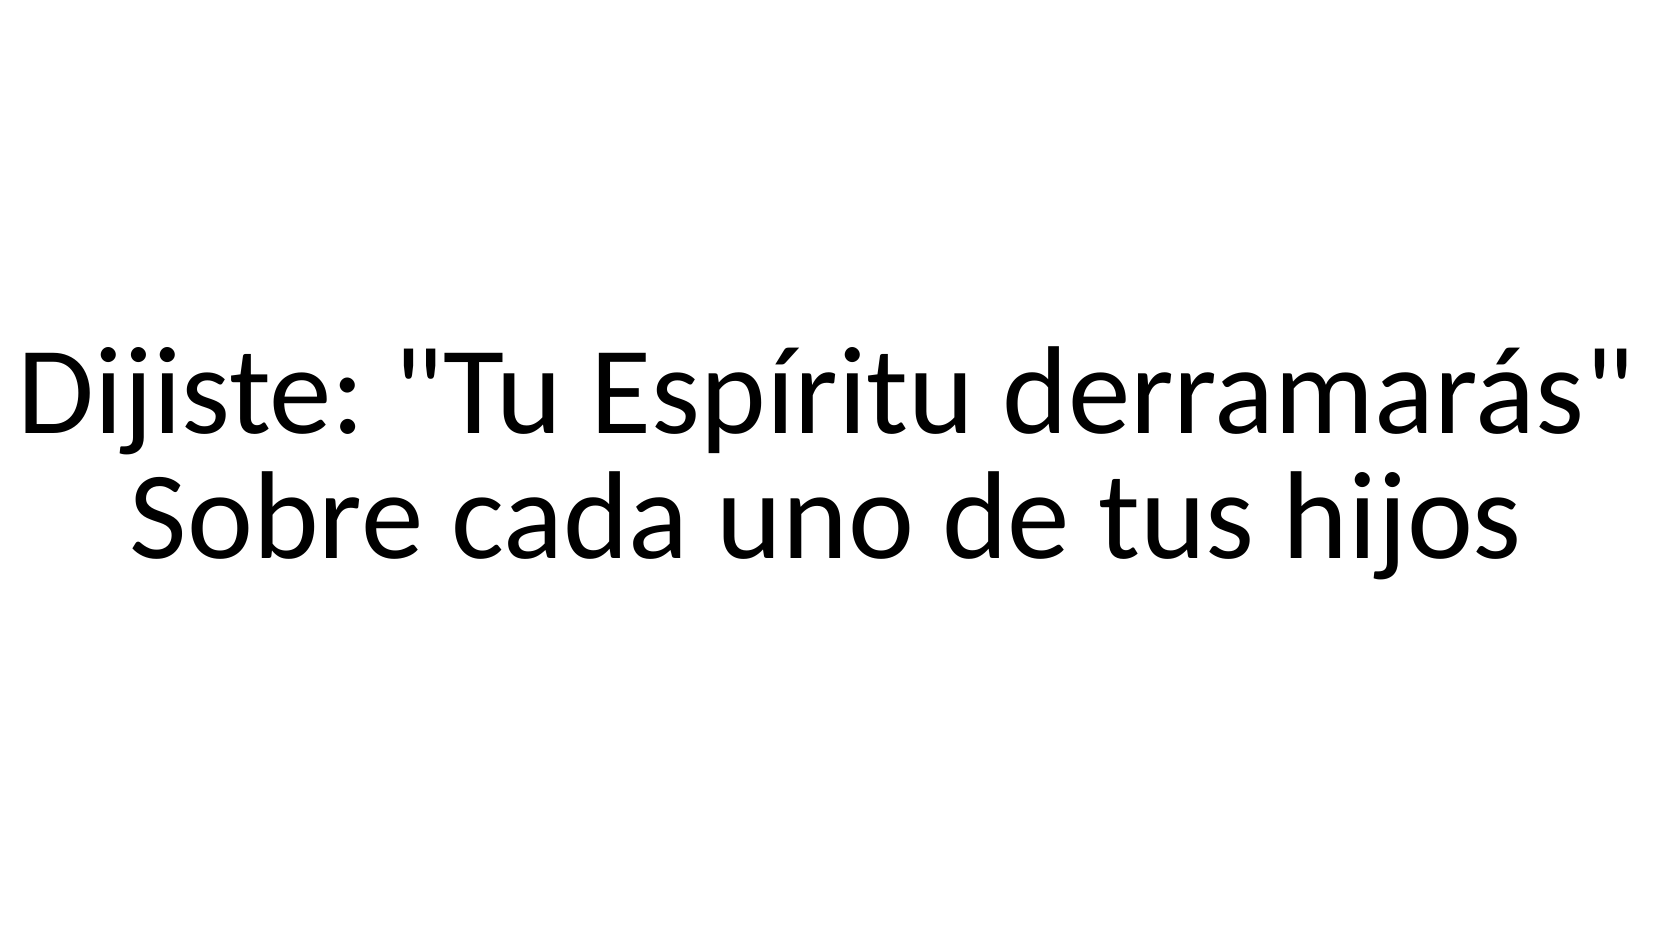

# Dijiste: "Tu Espíritu derramarás" Sobre cada uno de tus hijos